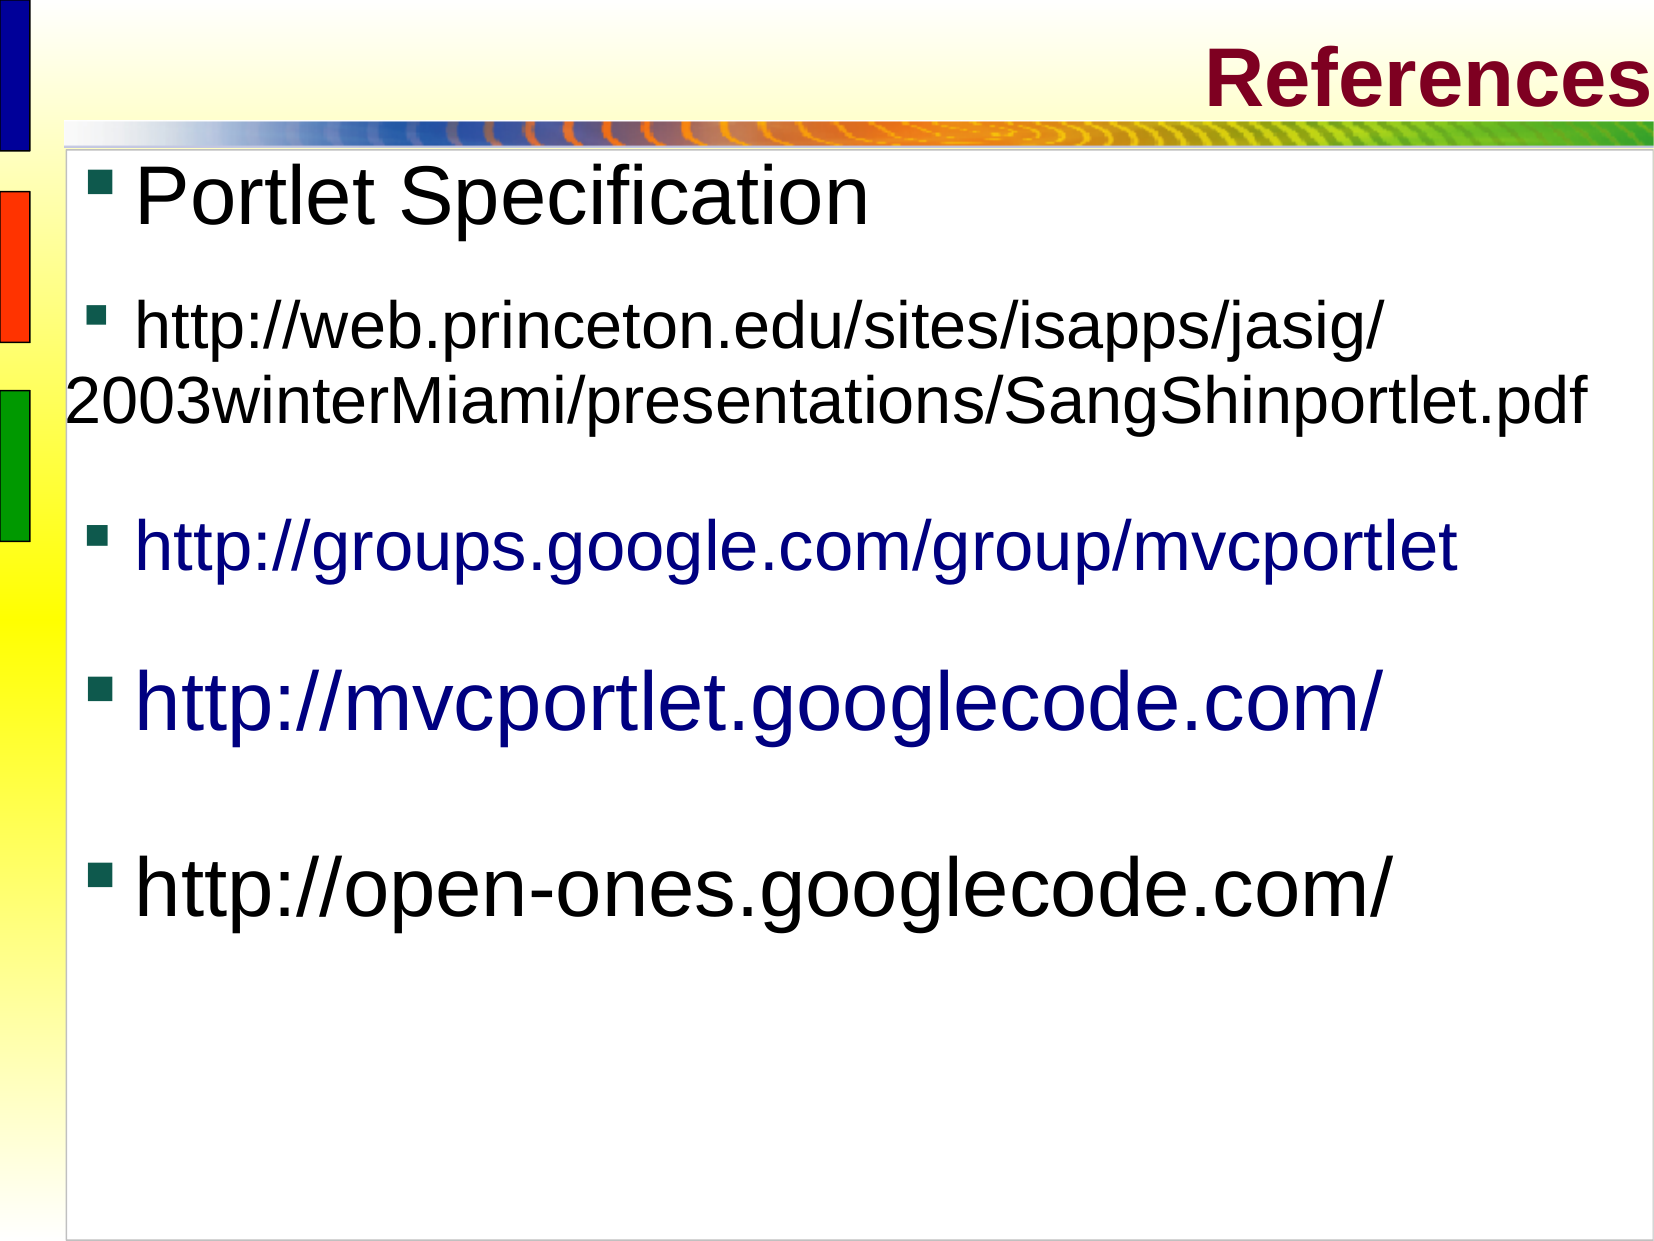

# References
Portlet Specification
http://web.princeton.edu/sites/isapps/jasig/
2003winterMiami/presentations/SangShinportlet.pdf
http://groups.google.com/group/mvcportlet
http://mvcportlet.googlecode.com/
http://open-ones.googlecode.com/